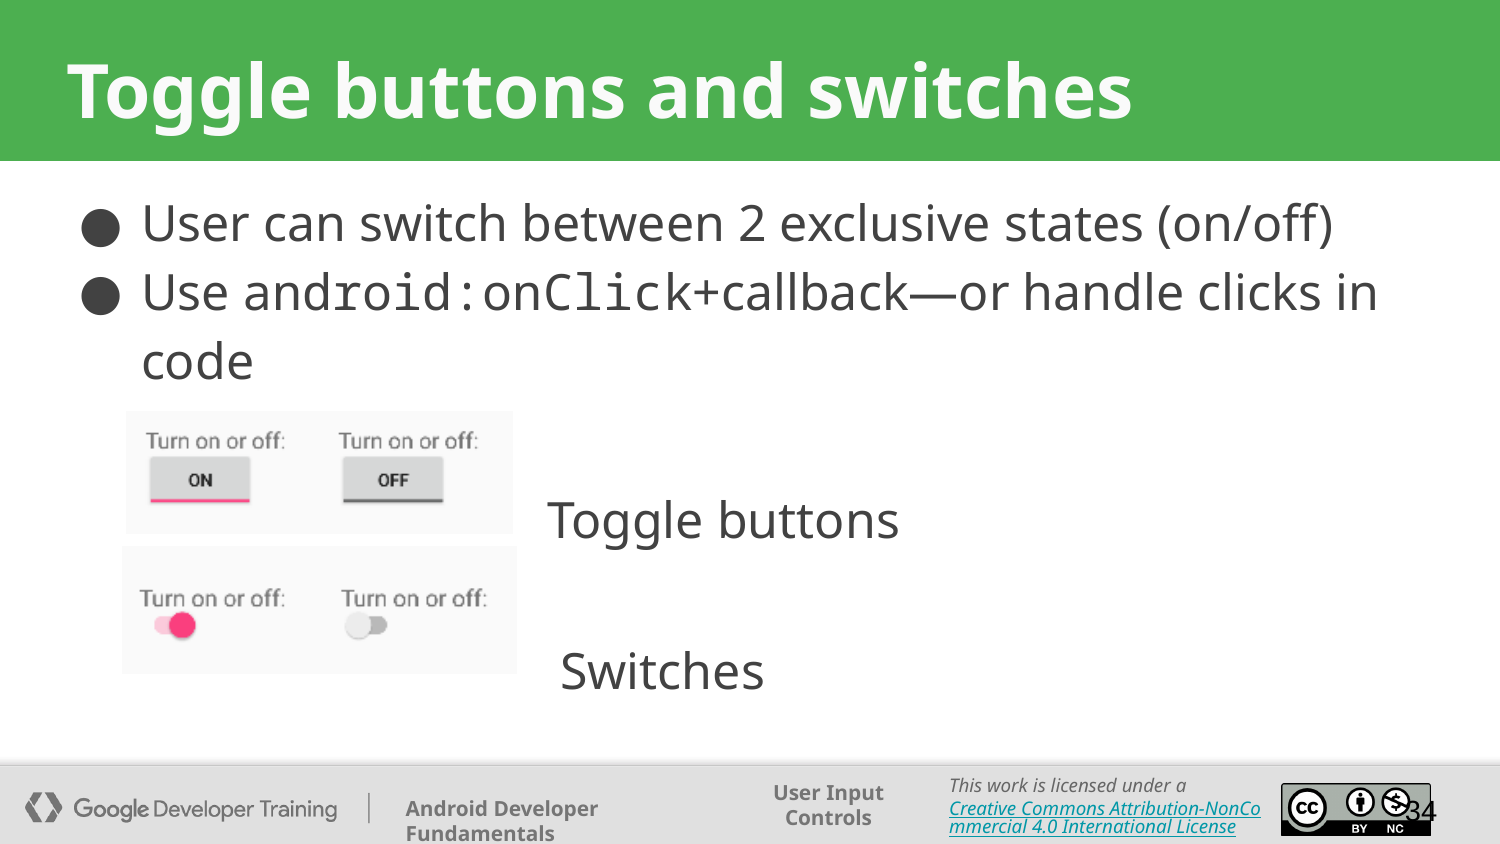

# Toggle buttons and switches
User can switch between 2 exclusive states (on/off)
Use android:onClick+callback—or handle clicks in code
 Toggle buttons
 Switches